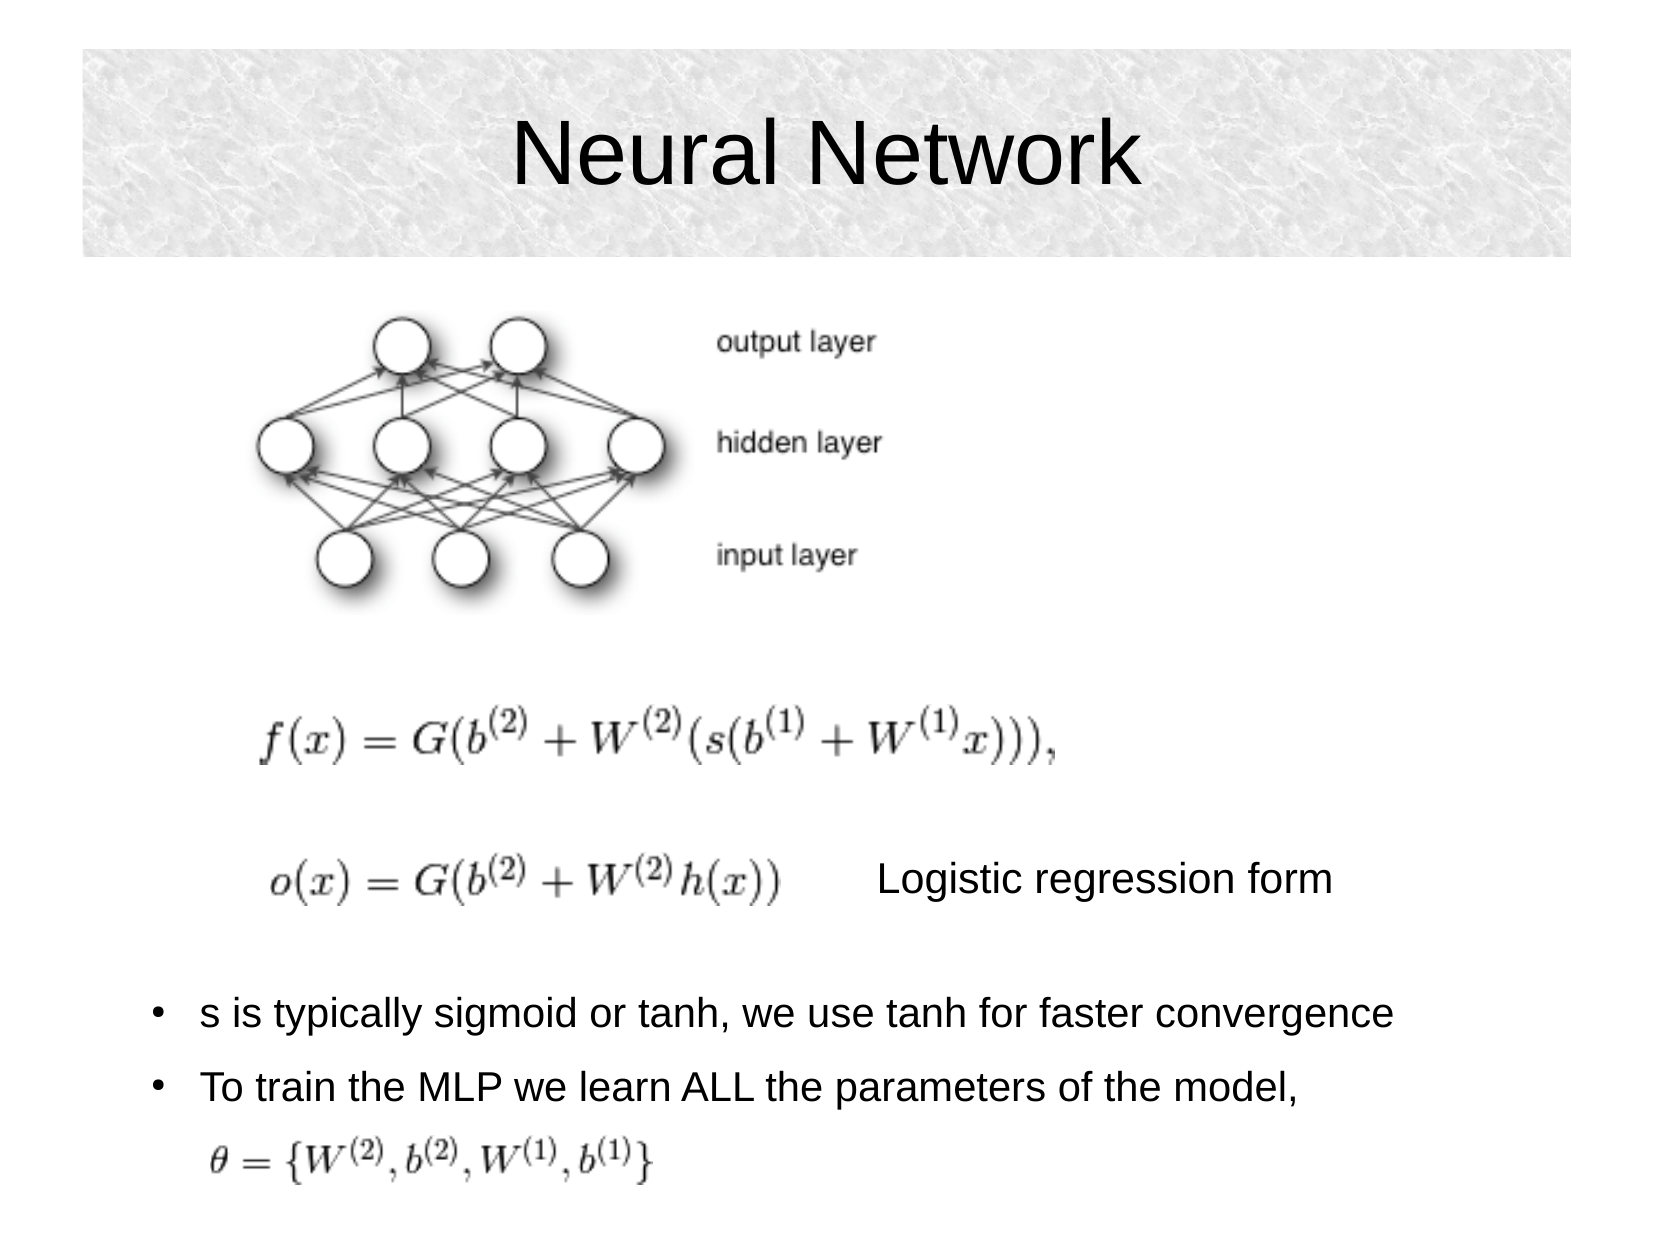

# Neural Network
Logistic regression form
s is typically sigmoid or tanh, we use tanh for faster convergence
To train the MLP we learn ALL the parameters of the model,